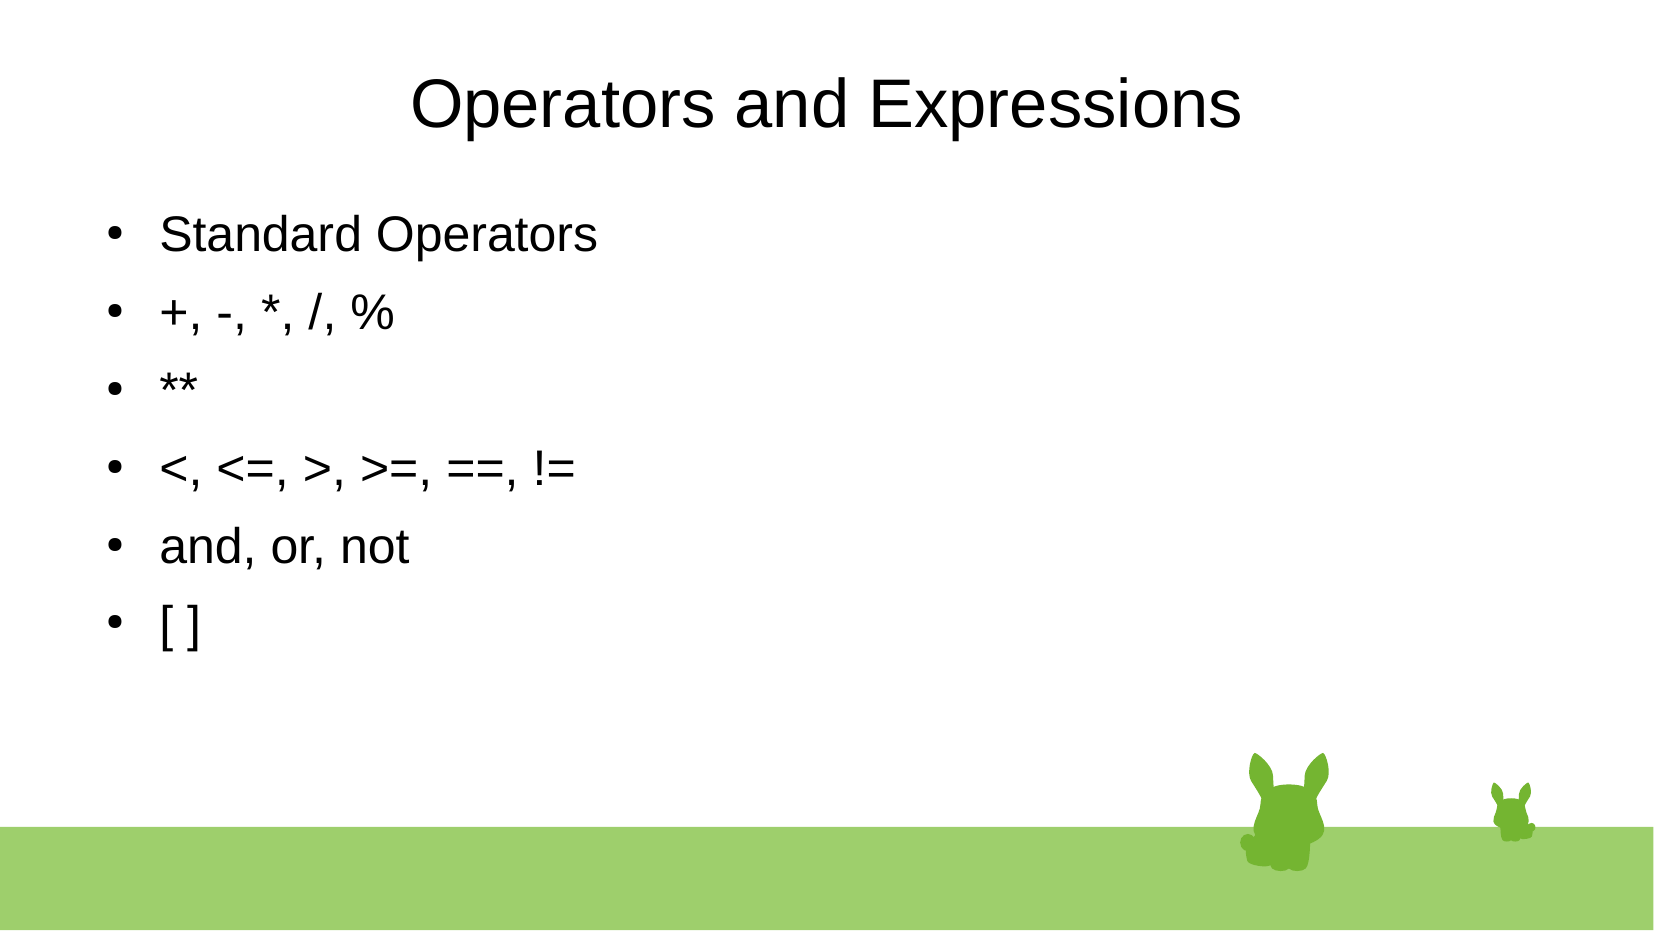

# Operators and Expressions
Standard Operators
+, -, *, /, %
**
<, <=, >, >=, ==, !=
and, or, not
[ ]